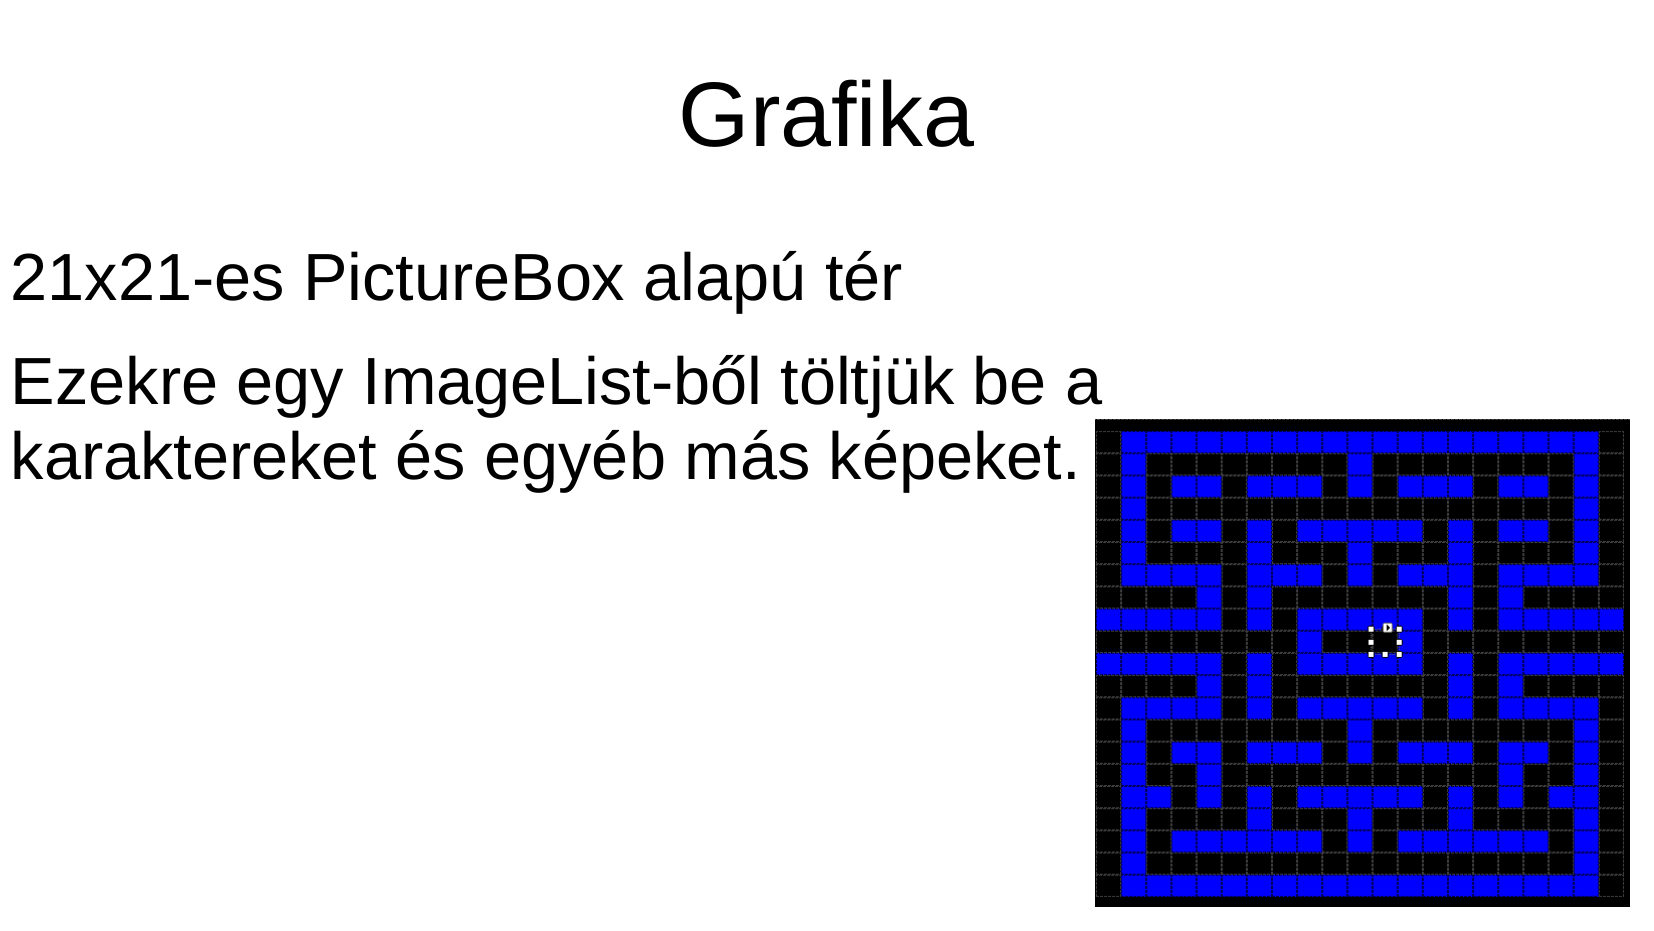

# Grafika
21x21-es PictureBox alapú tér
Ezekre egy ImageList-ből töltjük be a karaktereket és egyéb más képeket.